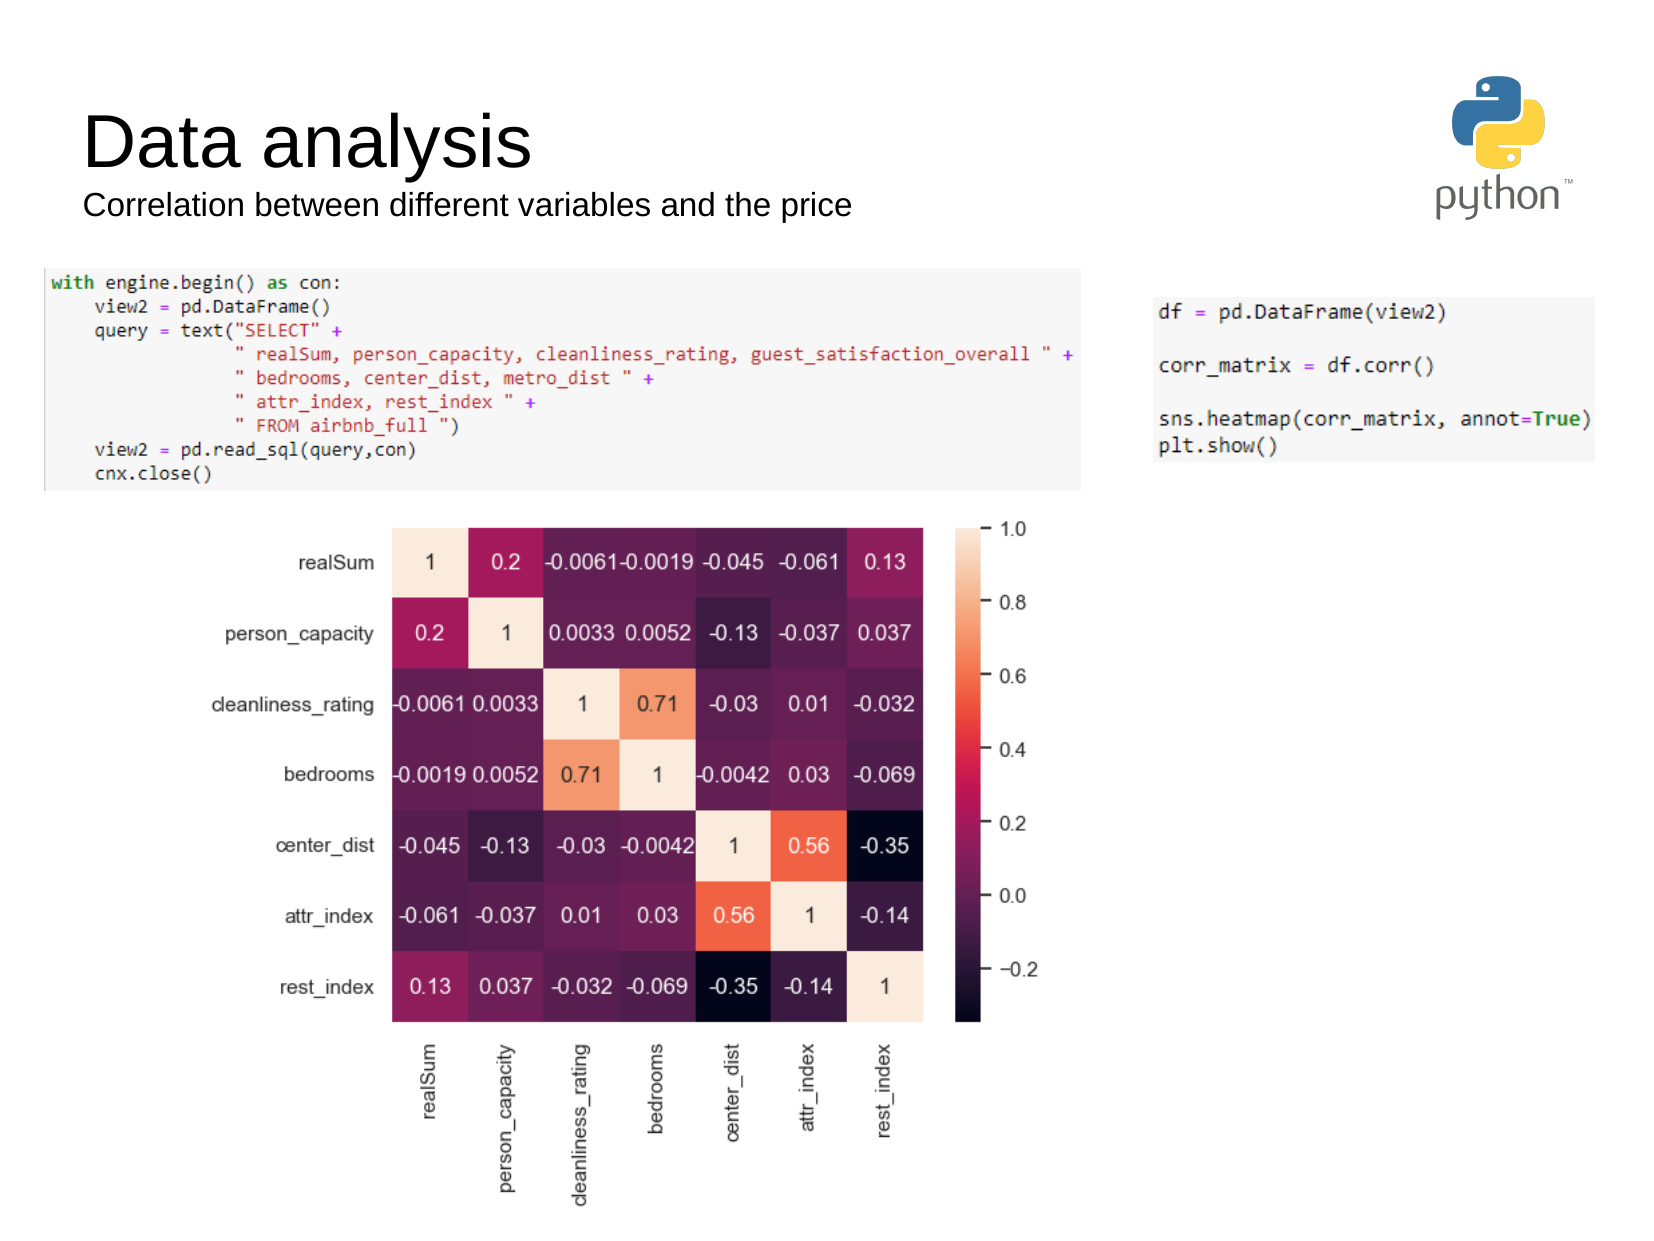

# Data analysis Correlation between different variables and the price